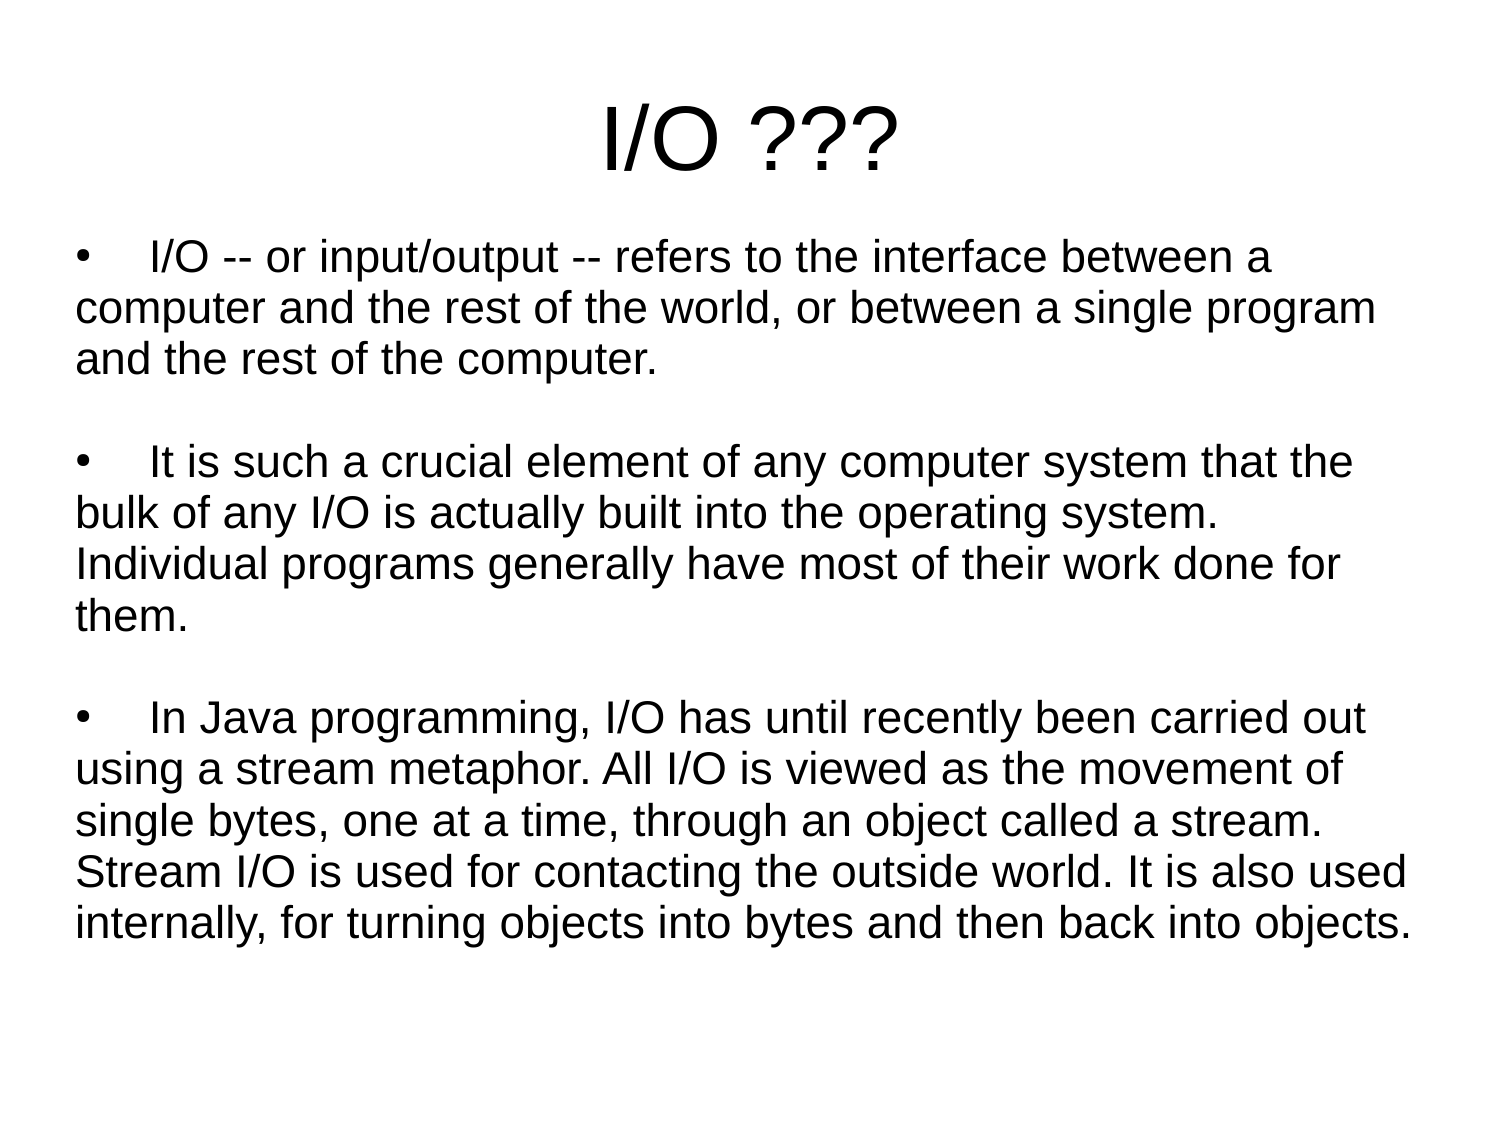

# I/O ???
 	I/O -- or input/output -- refers to the interface between a computer and the rest of the world, or between a single program and the rest of the computer.
 	It is such a crucial element of any computer system that the bulk of any I/O is actually built into the operating system. Individual programs generally have most of their work done for them.
 	In Java programming, I/O has until recently been carried out using a stream metaphor. All I/O is viewed as the movement of single bytes, one at a time, through an object called a stream. Stream I/O is used for contacting the outside world. It is also used internally, for turning objects into bytes and then back into objects.